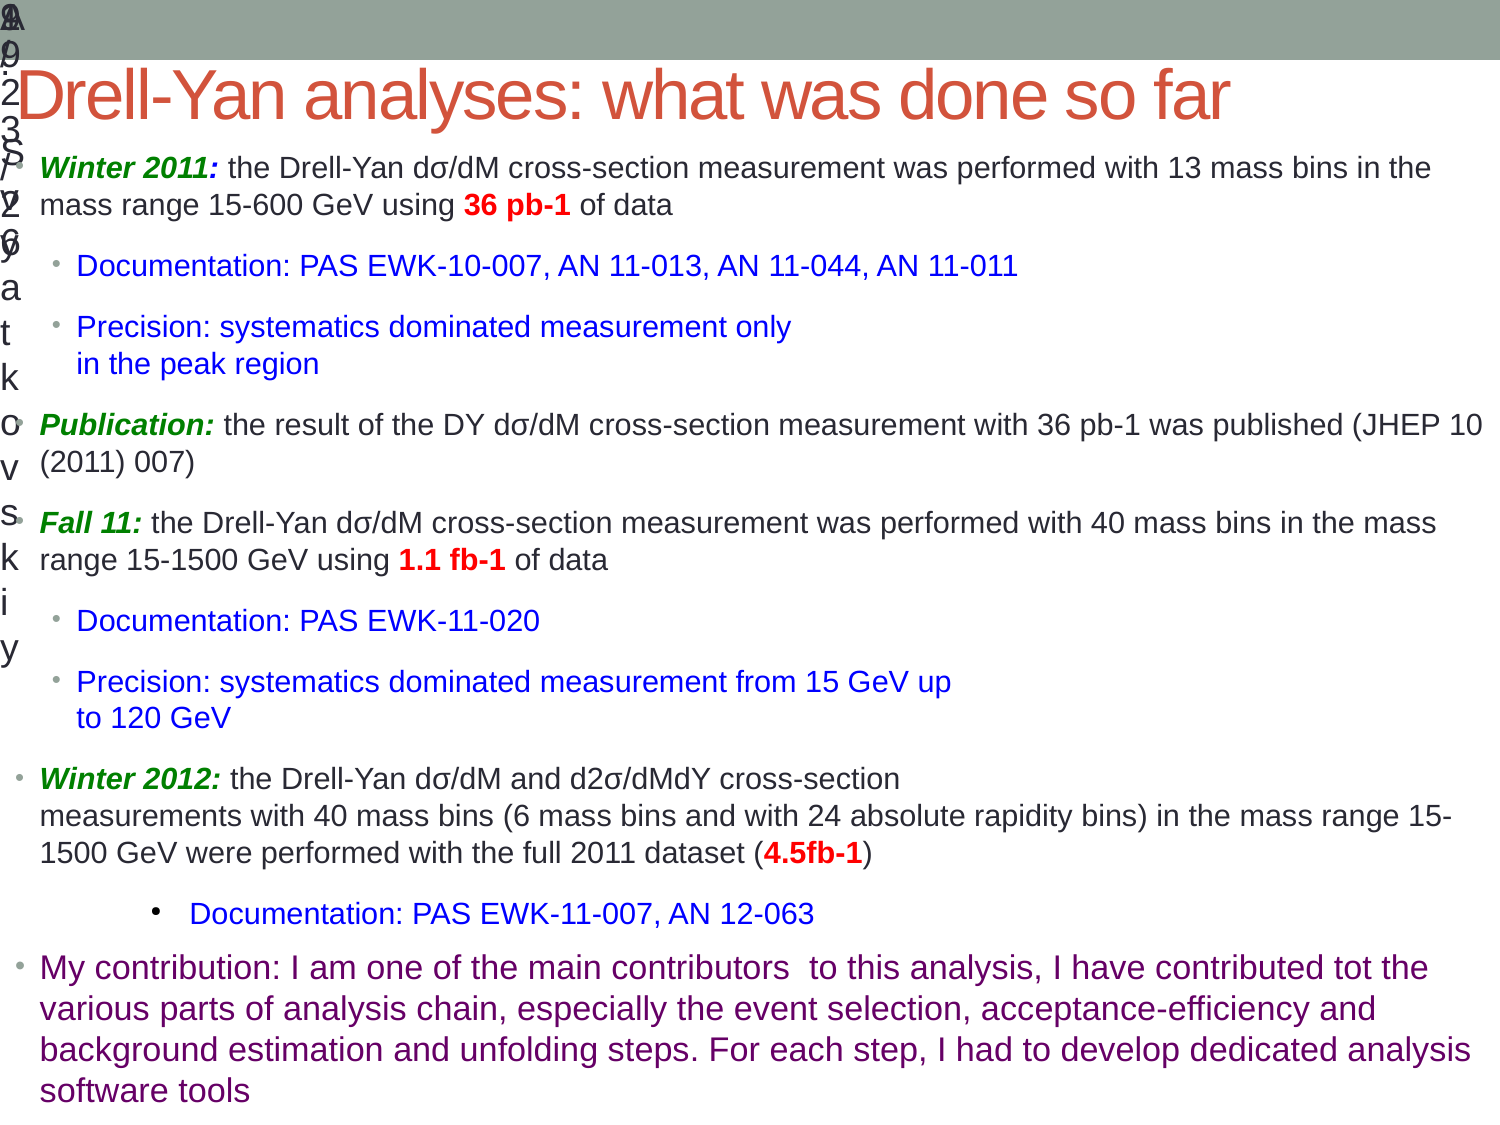

A. Svyatkovskiy
# Drell-Yan analyses: what was done so far
Winter 2011: the Drell-Yan dσ/dM cross-section measurement was performed with 13 mass bins in the mass range 15-600 GeV using 36 pb-1 of data
Documentation: PAS EWK-10-007, AN 11-013, AN 11-044, AN 11‐011
Precision: systematics dominated measurement only
in the peak region
Publication: the result of the DY dσ/dM cross-section measurement with 36 pb-1 was published (JHEP 10 (2011) 007)
Fall 11: the Drell-Yan dσ/dM cross-section measurement was performed with 40 mass bins in the mass range 15-1500 GeV using 1.1 fb-1 of data
Documentation: PAS EWK-11-020
Precision: systematics dominated measurement from 15 GeV up
to 120 GeV
Winter 2012: the Drell-Yan dσ/dM and d2σ/dMdY cross-section
measurements with 40 mass bins (6 mass bins and with 24 absolute rapidity bins) in the mass range 15-1500 GeV were performed with the full 2011 dataset (4.5fb-1)
Documentation: PAS EWK-11-007, AN 12-063
My contribution: I am one of the main contributors to this analysis, I have contributed tot the various parts of analysis chain, especially the event selection, acceptance-efficiency and background estimation and unfolding steps. For each step, I had to develop dedicated analysis software tools